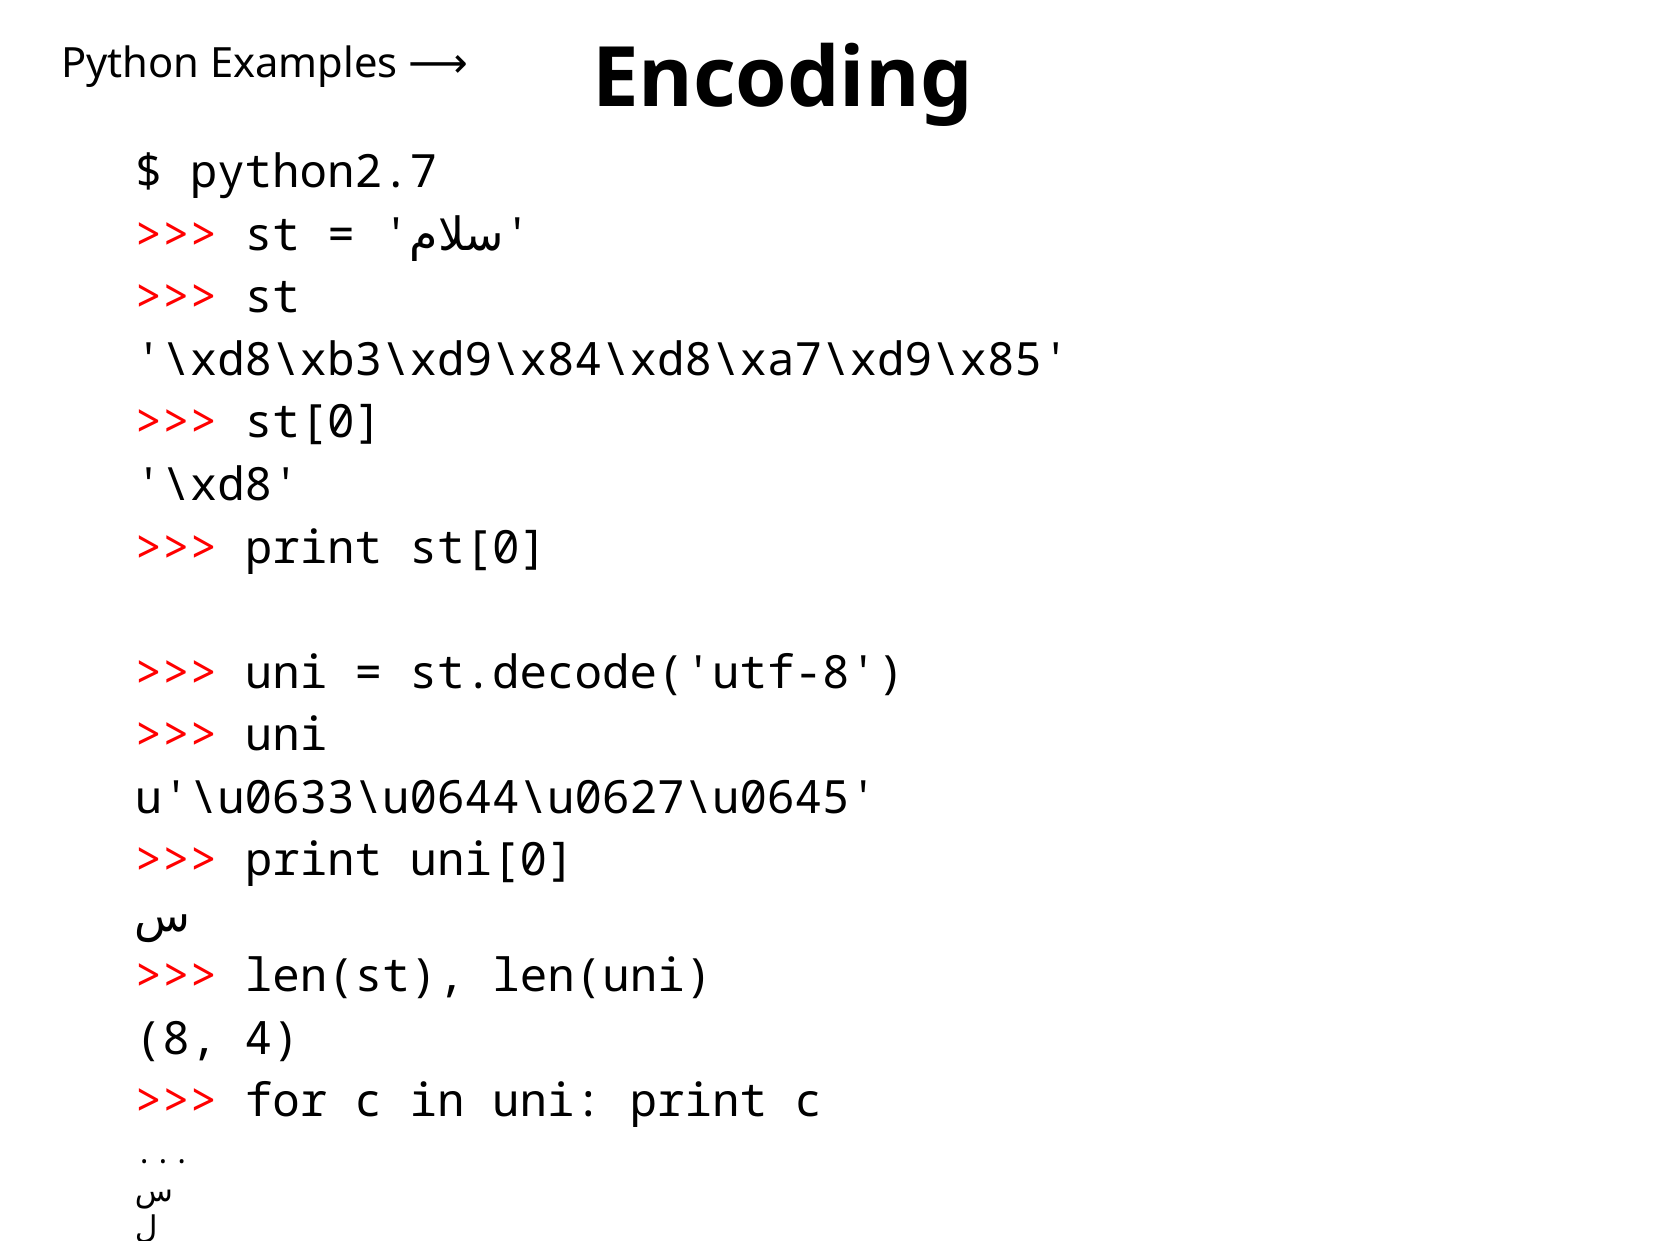

Encoding
Python Examples ⟶
$ python2.7
>>> st = 'سلام'
>>> st
'\xd8\xb3\xd9\x84\xd8\xa7\xd9\x85'
>>> st[0]
'\xd8'
>>> print st[0]
>>> uni = st.decode('utf-8')
>>> uni
u'\u0633\u0644\u0627\u0645'
>>> print uni[0]
س
>>> len(st), len(uni)
(8, 4)
>>> for c in uni: print c
...
س
ل
ا
م